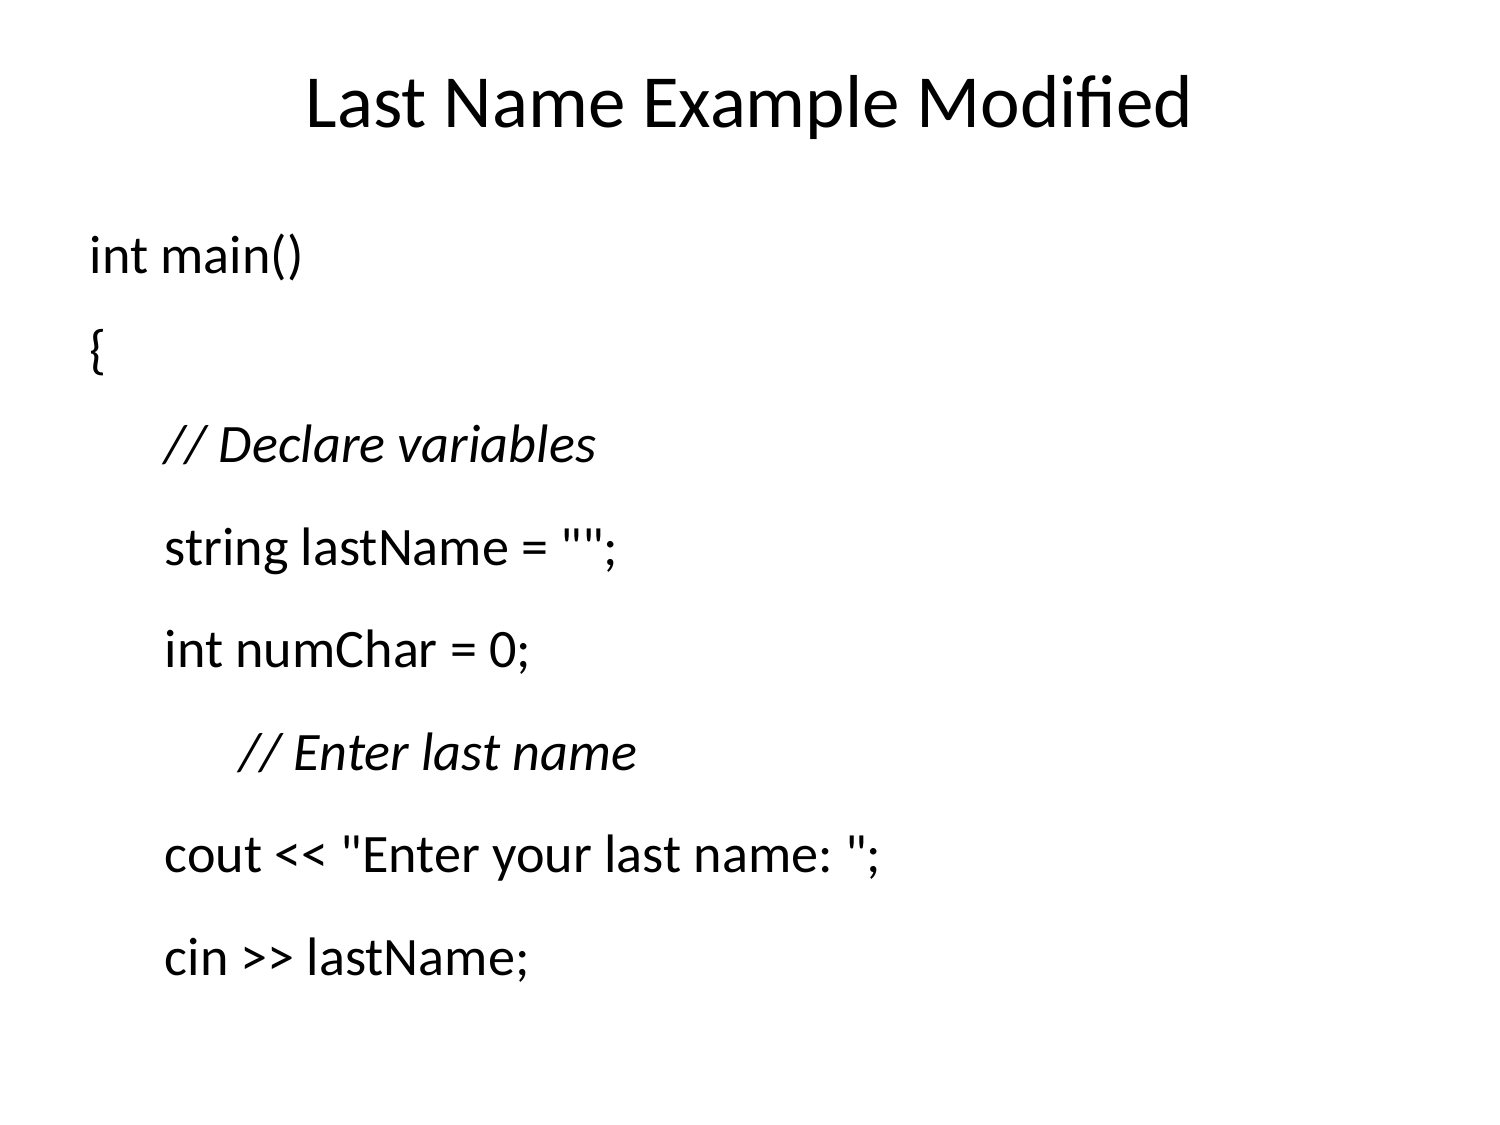

# Last Name Example Modified
int main()
{
 	// Declare variables
 	string lastName = "";
 	int numChar = 0;
 	// Enter last name
 	cout << "Enter your last name: ";
 	cin >> lastName;